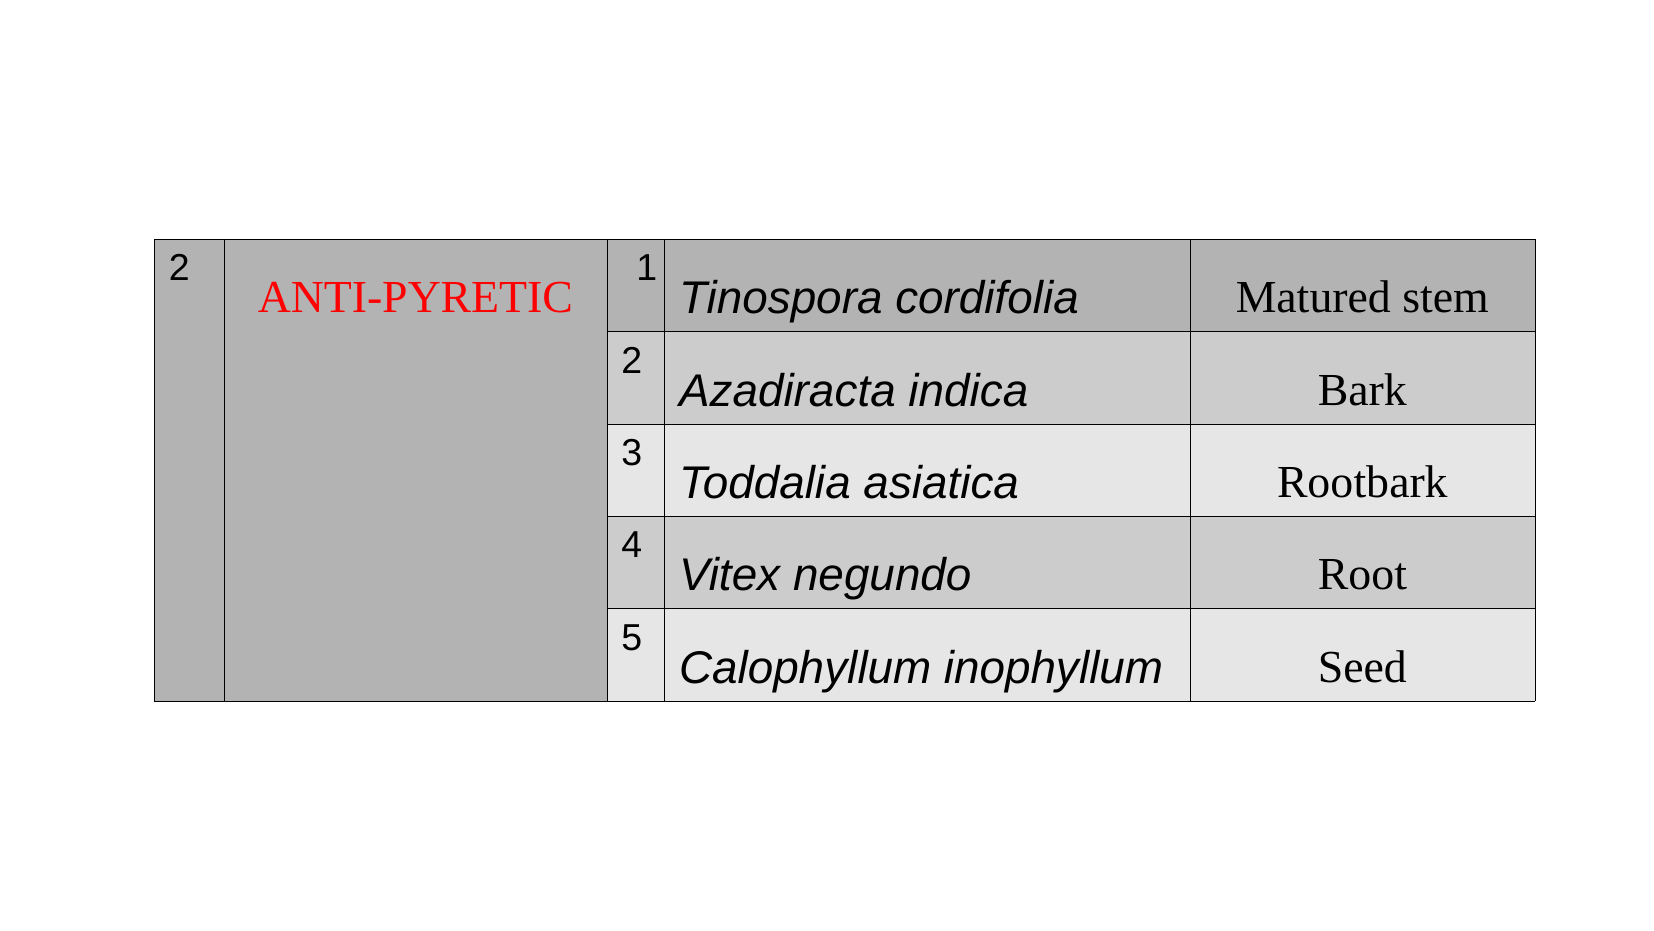

| 2 | ANTI-PYRETIC | 1 | Tinospora cordifolia | Matured stem |
| --- | --- | --- | --- | --- |
| | | 2 | Azadiracta indica | Bark |
| | | 3 | Toddalia asiatica | Rootbark |
| | | 4 | Vitex negundo | Root |
| | | 5 | Calophyllum inophyllum | Seed |